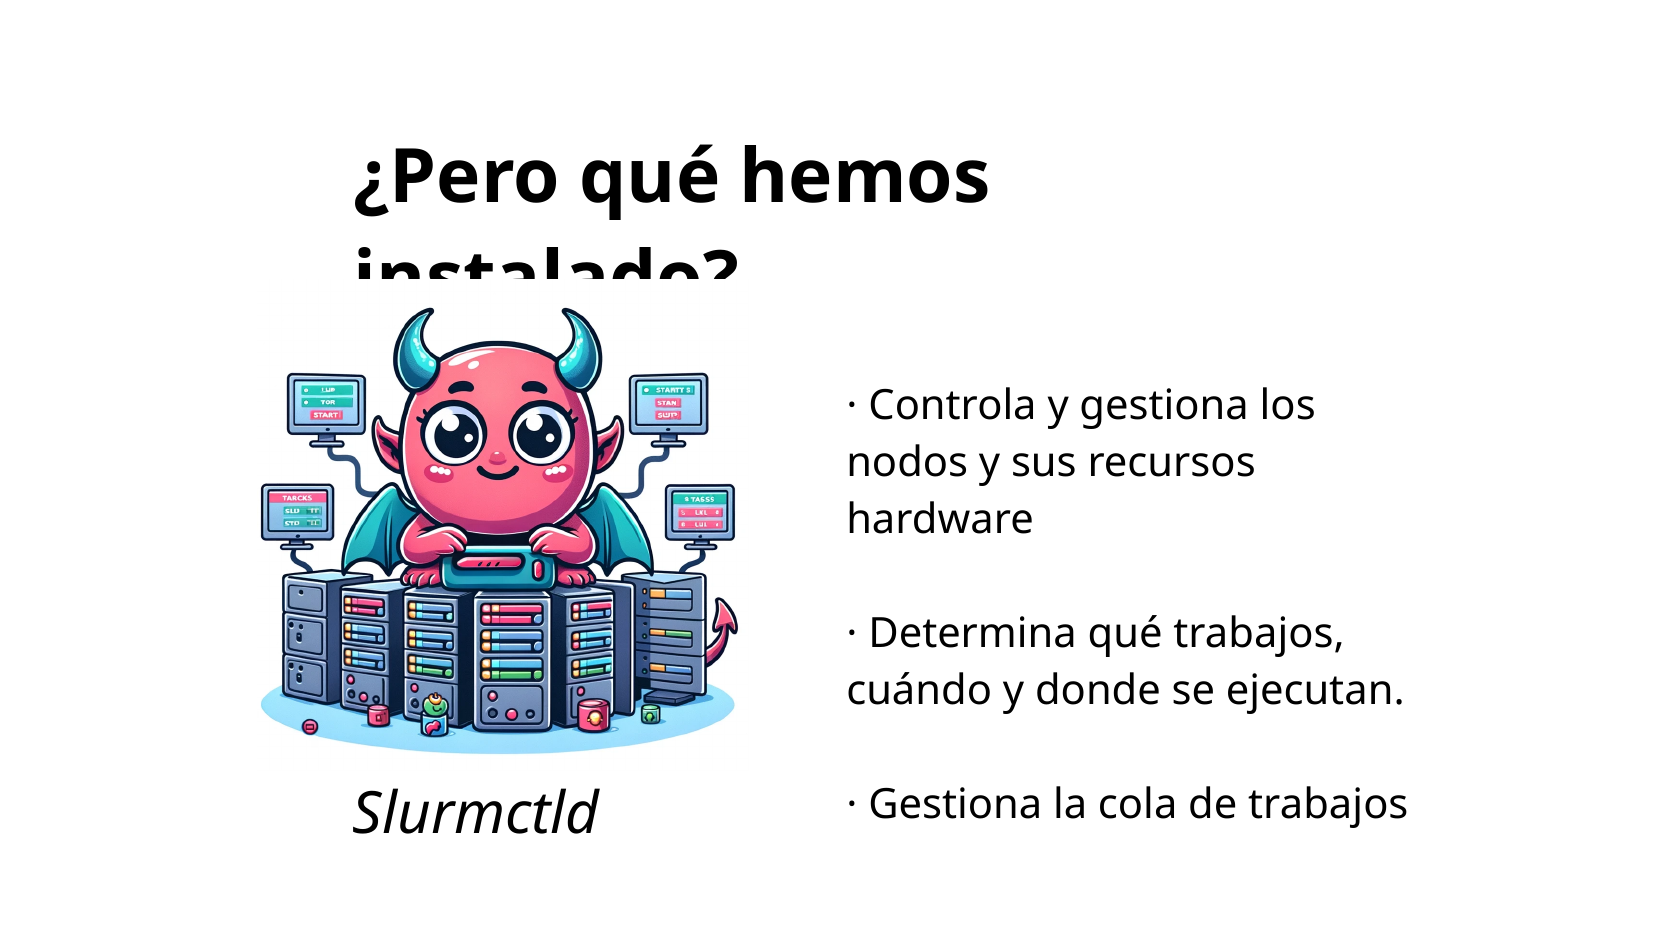

¿Pero qué hemos instalado?
· Controla y gestiona los nodos y sus recursos hardware
· Determina qué trabajos, cuándo y donde se ejecutan.
· Gestiona la cola de trabajos
Slurmctld